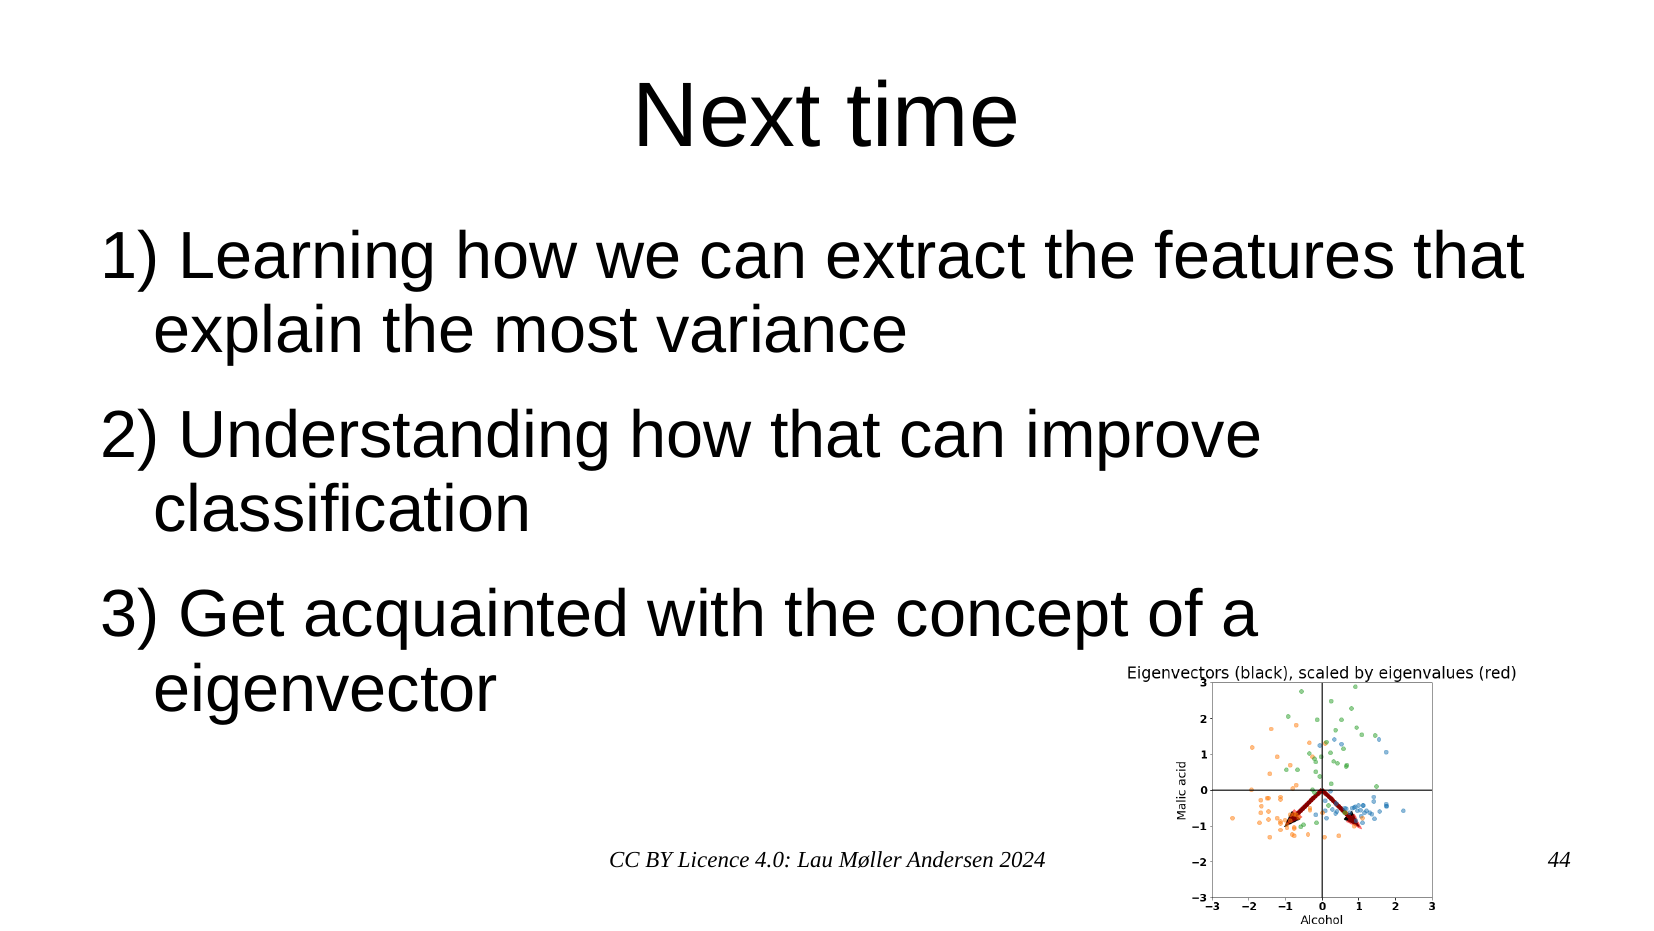

# Next time
 Learning how we can extract the features that explain the most variance
 Understanding how that can improve classification
 Get acquainted with the concept of a eigenvector
CC BY Licence 4.0: Lau Møller Andersen 2024
44